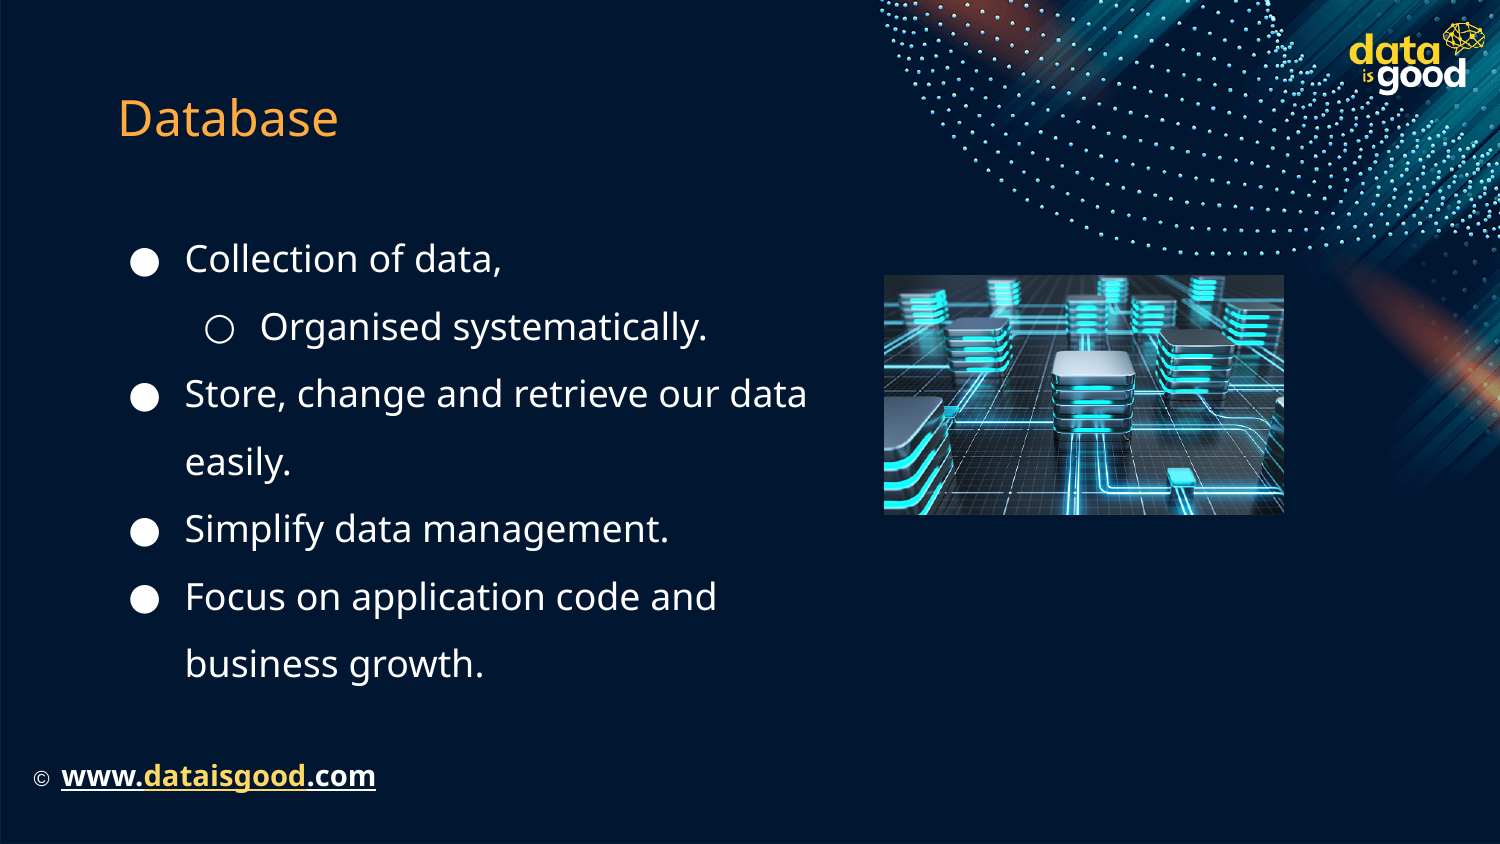

# Database
Collection of data,
Organised systematically.
Store, change and retrieve our data easily.
Simplify data management.
Focus on application code and business growth.